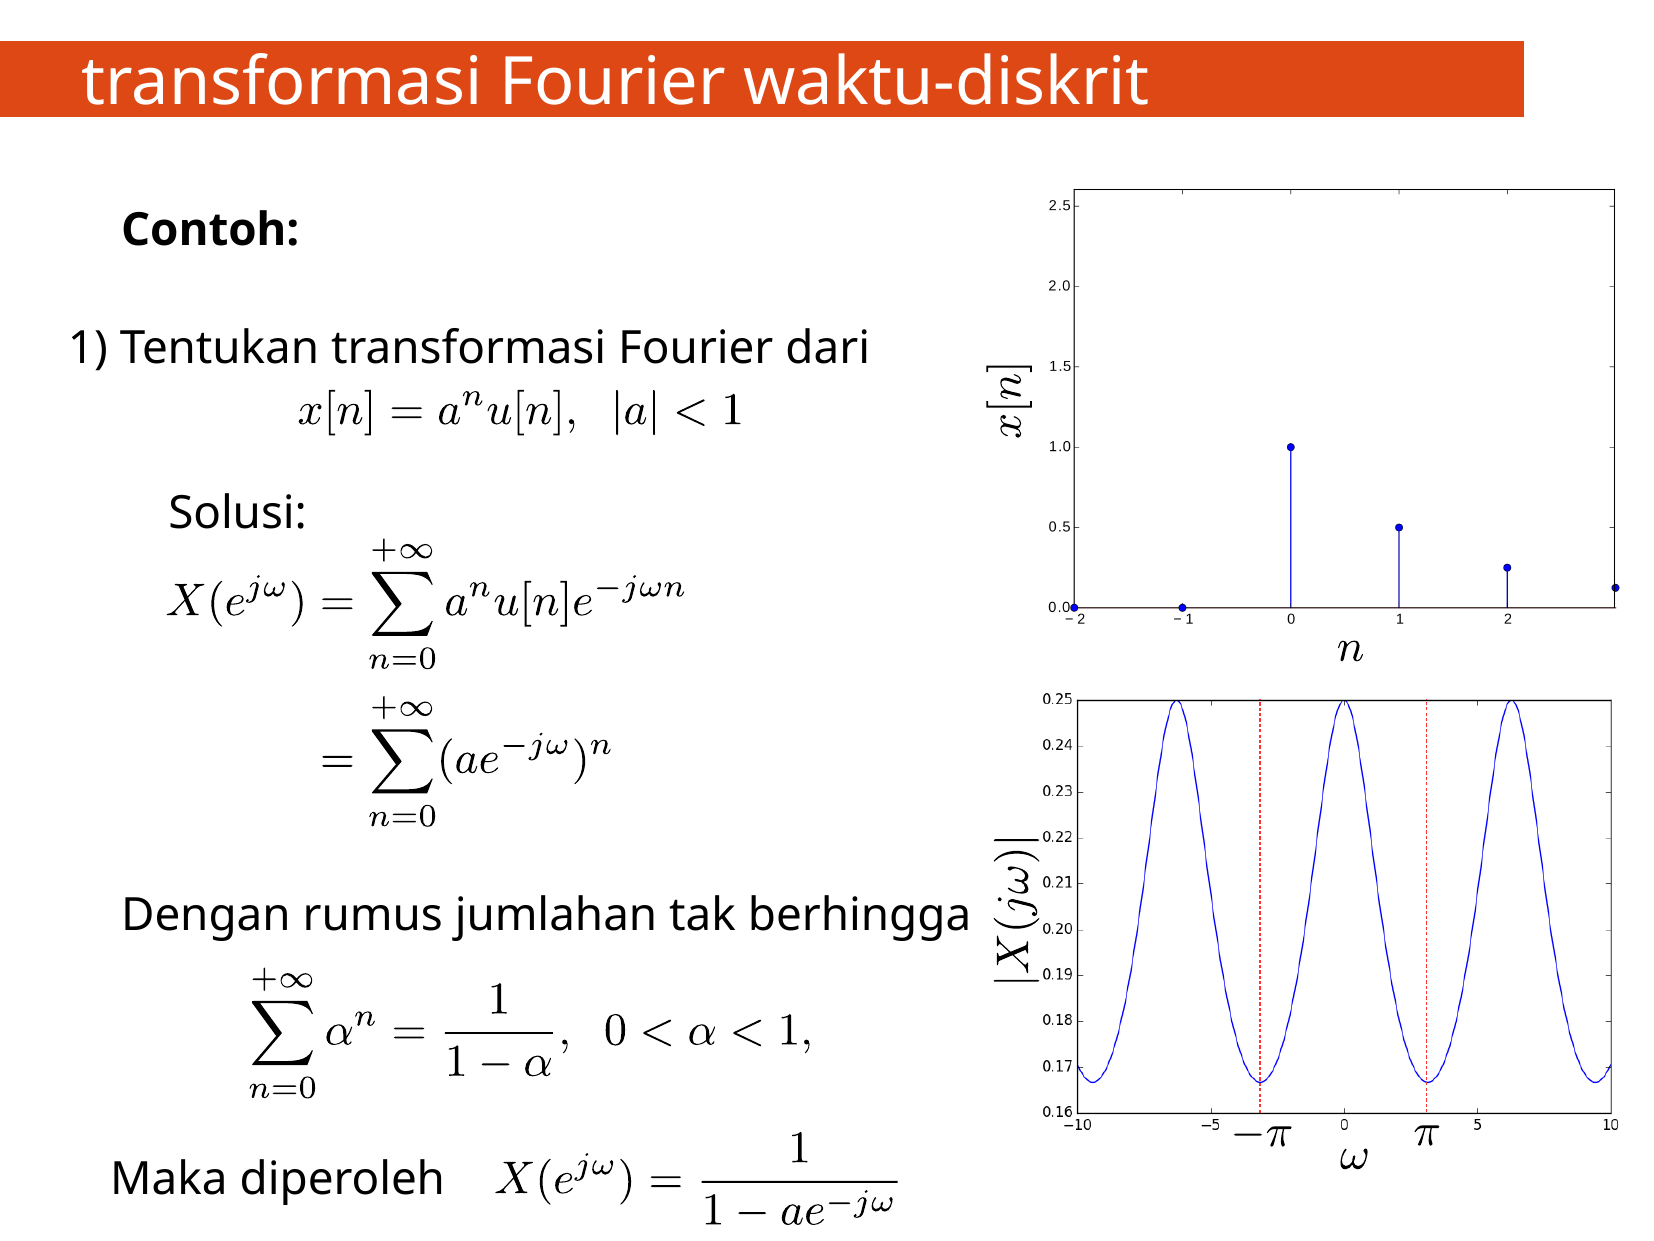

transformasi Fourier waktu-diskrit
Contoh:
 Tentukan transformasi Fourier dari
Solusi:
Dengan rumus jumlahan tak berhingga
Maka diperoleh